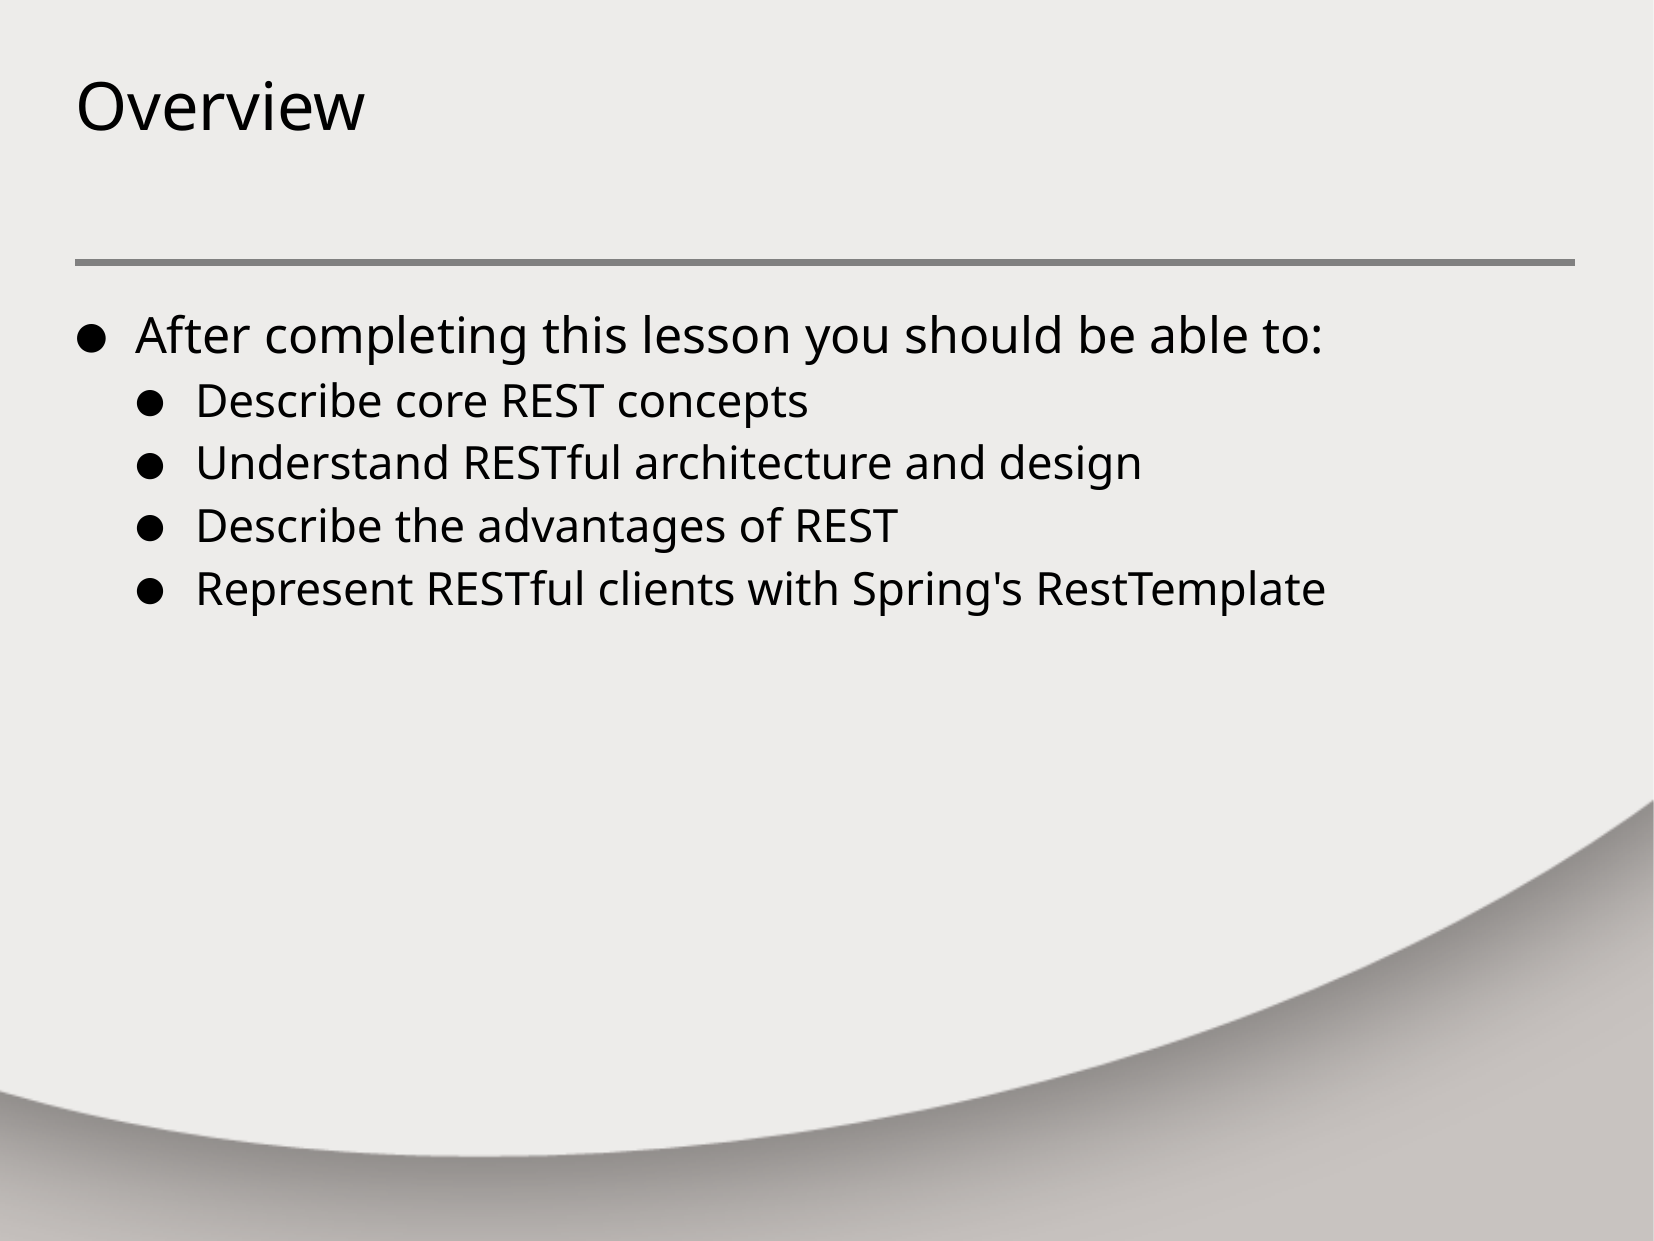

# Overview
After completing this lesson you should be able to:
Describe core REST concepts
Understand RESTful architecture and design
Describe the advantages of REST
Represent RESTful clients with Spring's RestTemplate